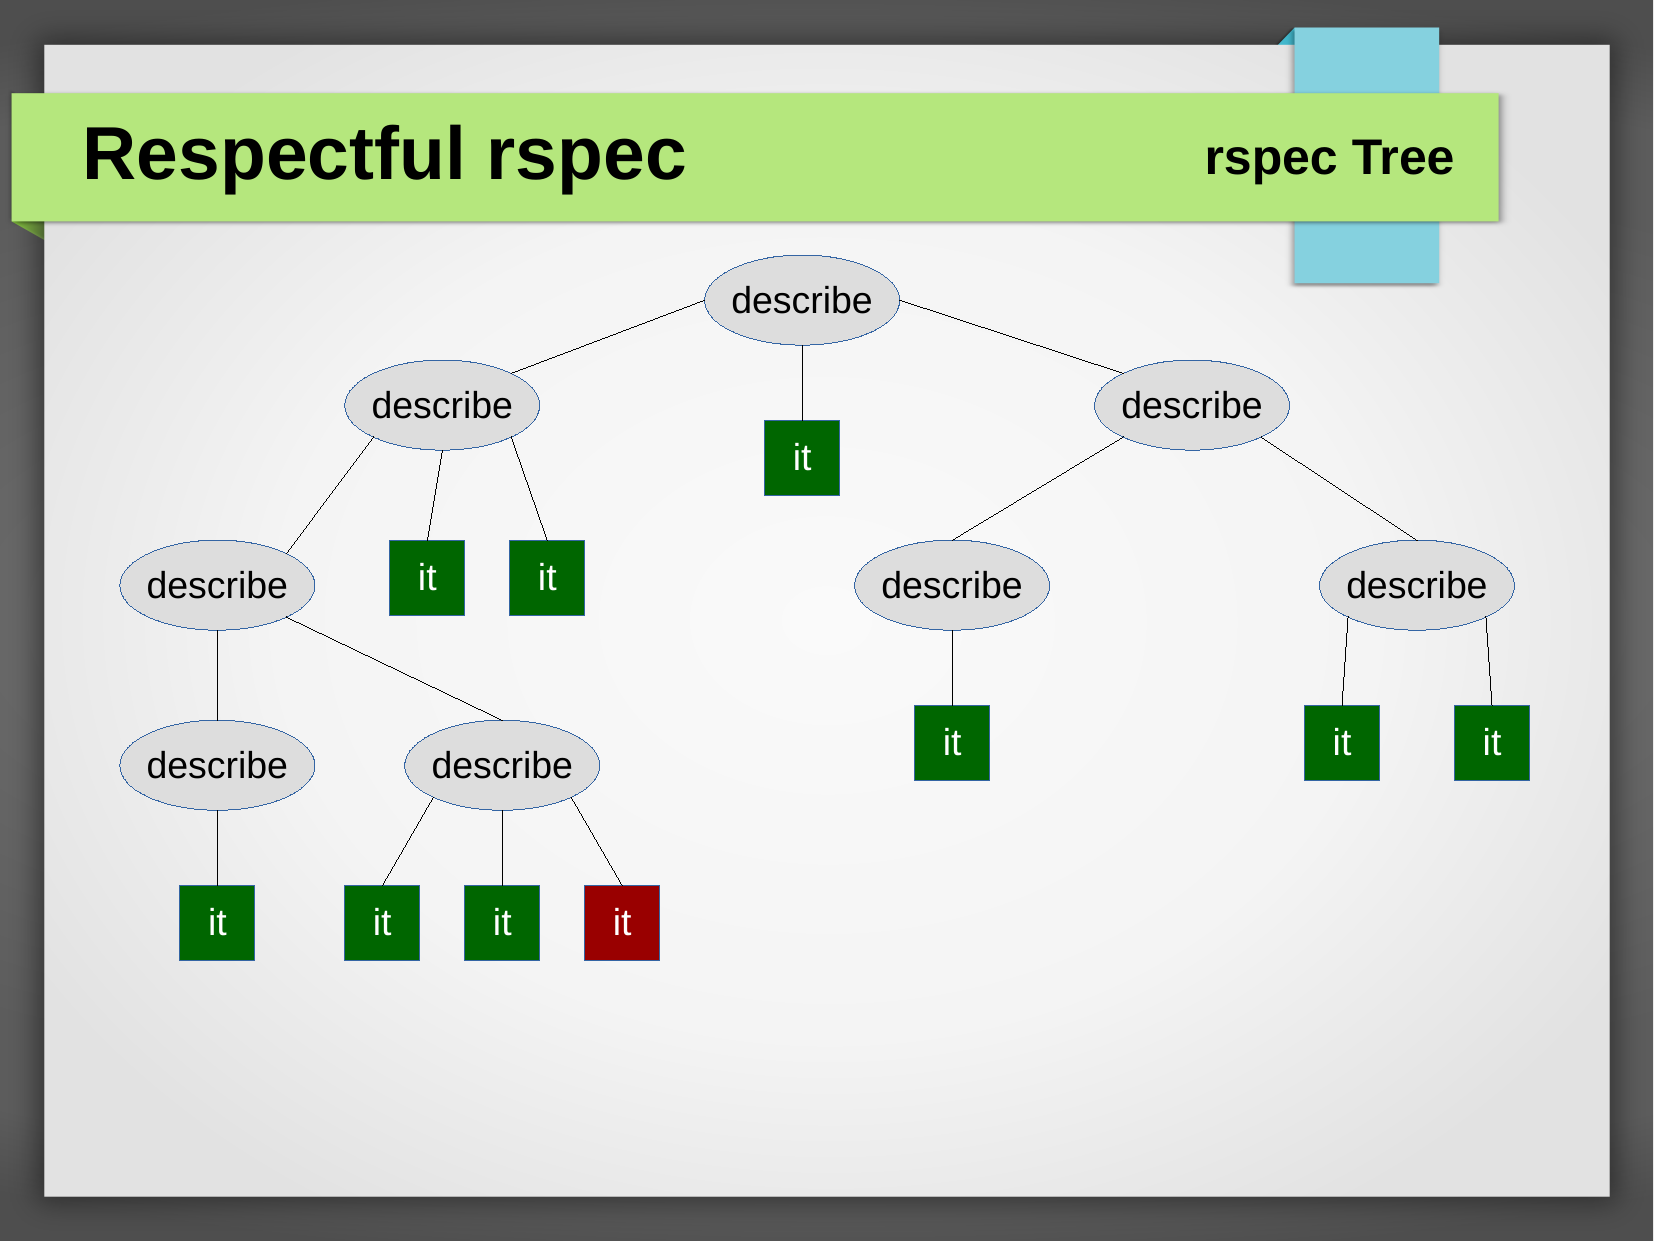

# Respectful rspec
rspec Tree
describe
describe
describe
it
describe
it
it
describe
describe
it
it
it
describe
describe
it
it
it
it